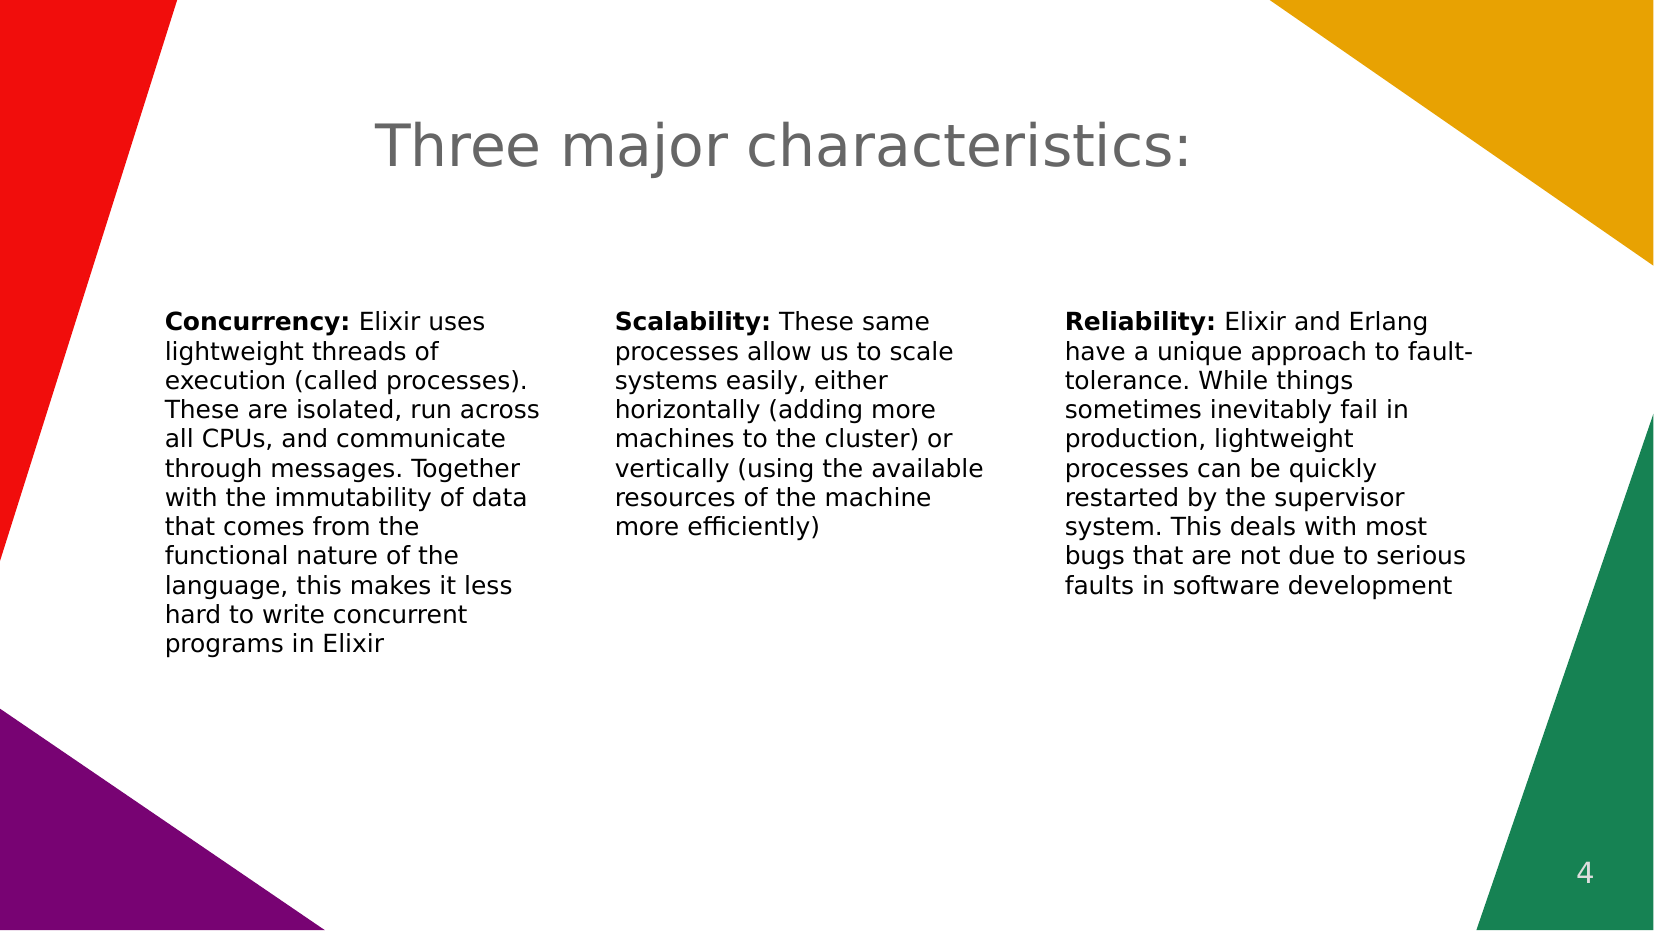

# Three major characteristics:
Concurrency: Elixir uses lightweight threads of execution (called processes). These are isolated, run across all CPUs, and communicate through messages. Together with the immutability of data that comes from the functional nature of the language, this makes it less hard to write concurrent programs in Elixir
Scalability: These same processes allow us to scale systems easily, either horizontally (adding more machines to the cluster) or vertically (using the available resources of the machine more efficiently)
Reliability: Elixir and Erlang have a unique approach to fault-tolerance. While things sometimes inevitably fail in production, lightweight processes can be quickly restarted by the supervisor system. This deals with most bugs that are not due to serious faults in software development
4